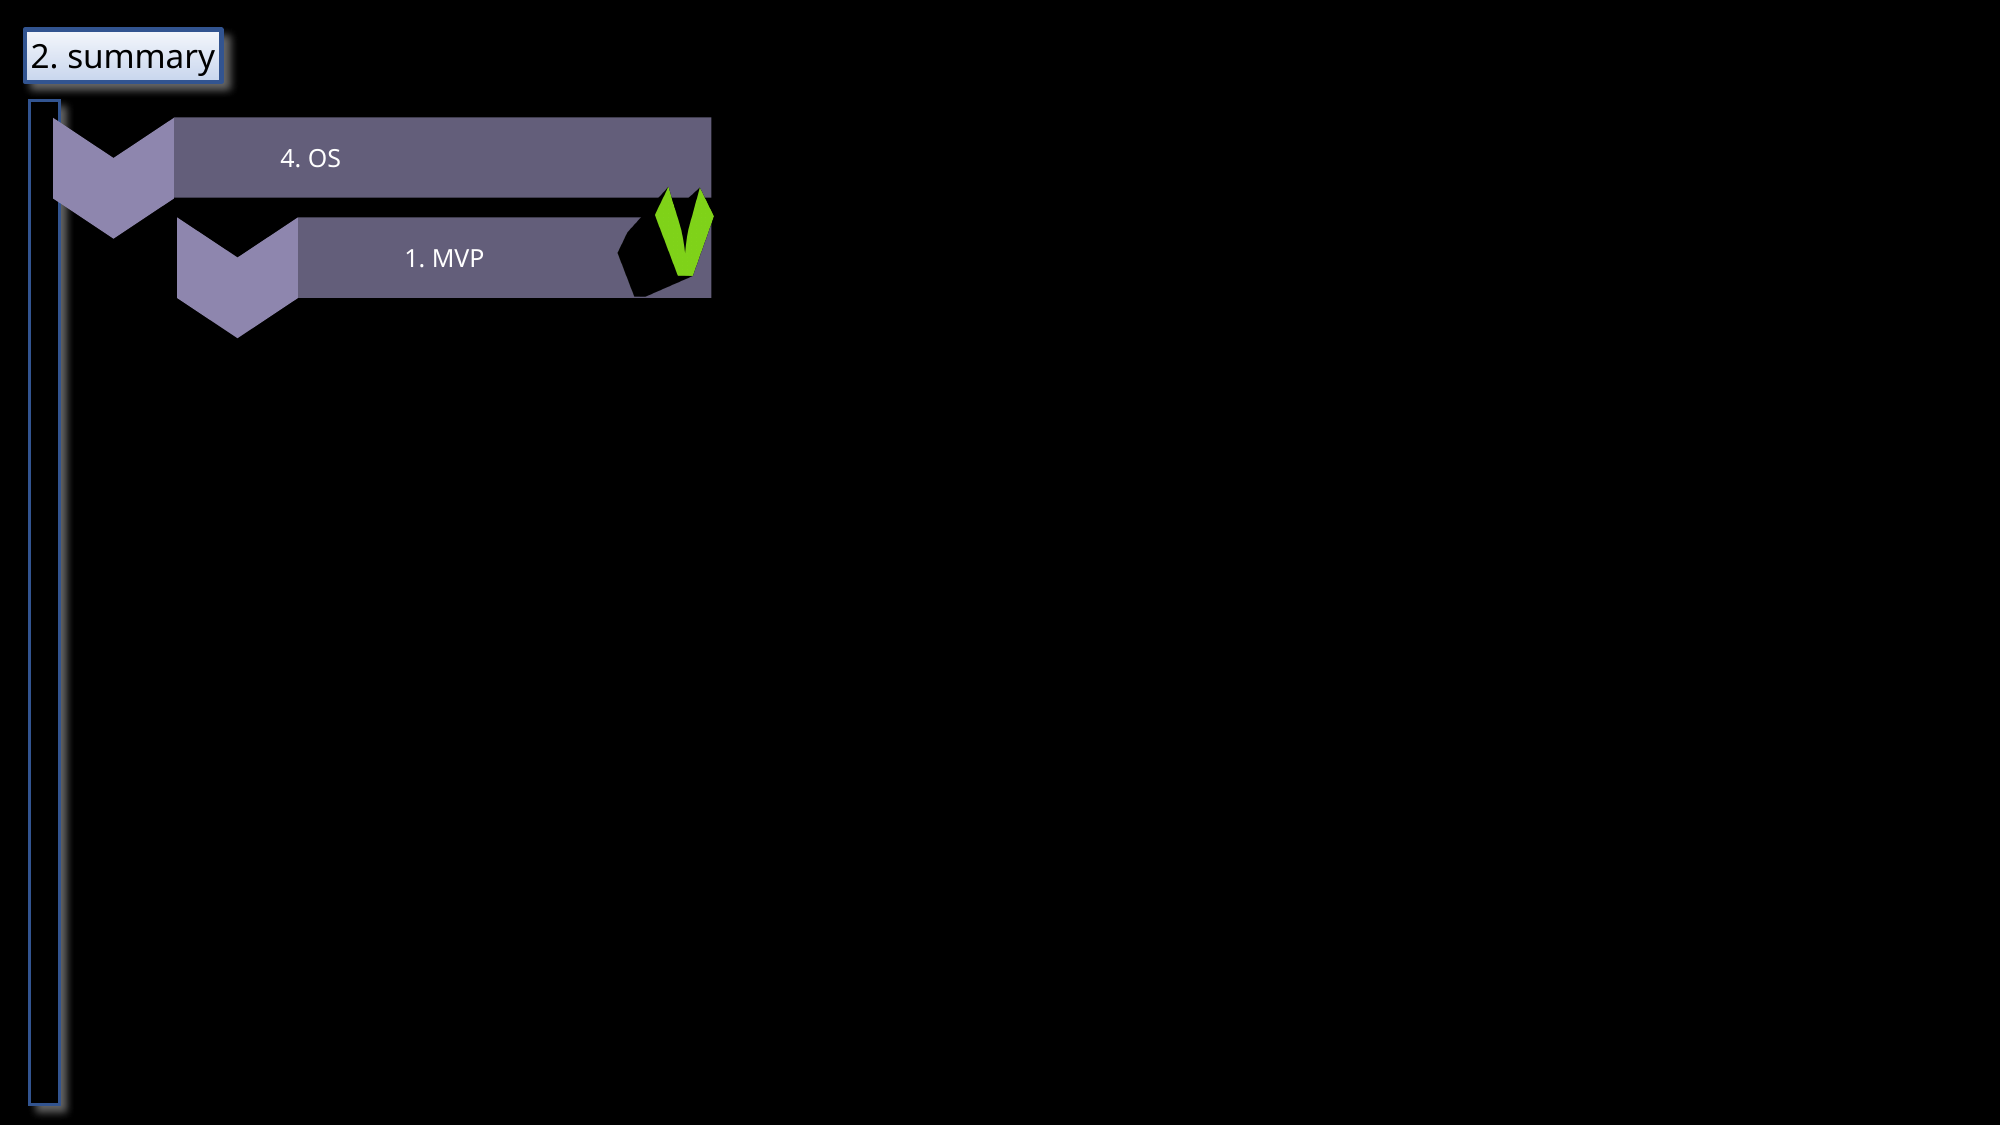

# 2. summary
4. OS
V
1. MVP